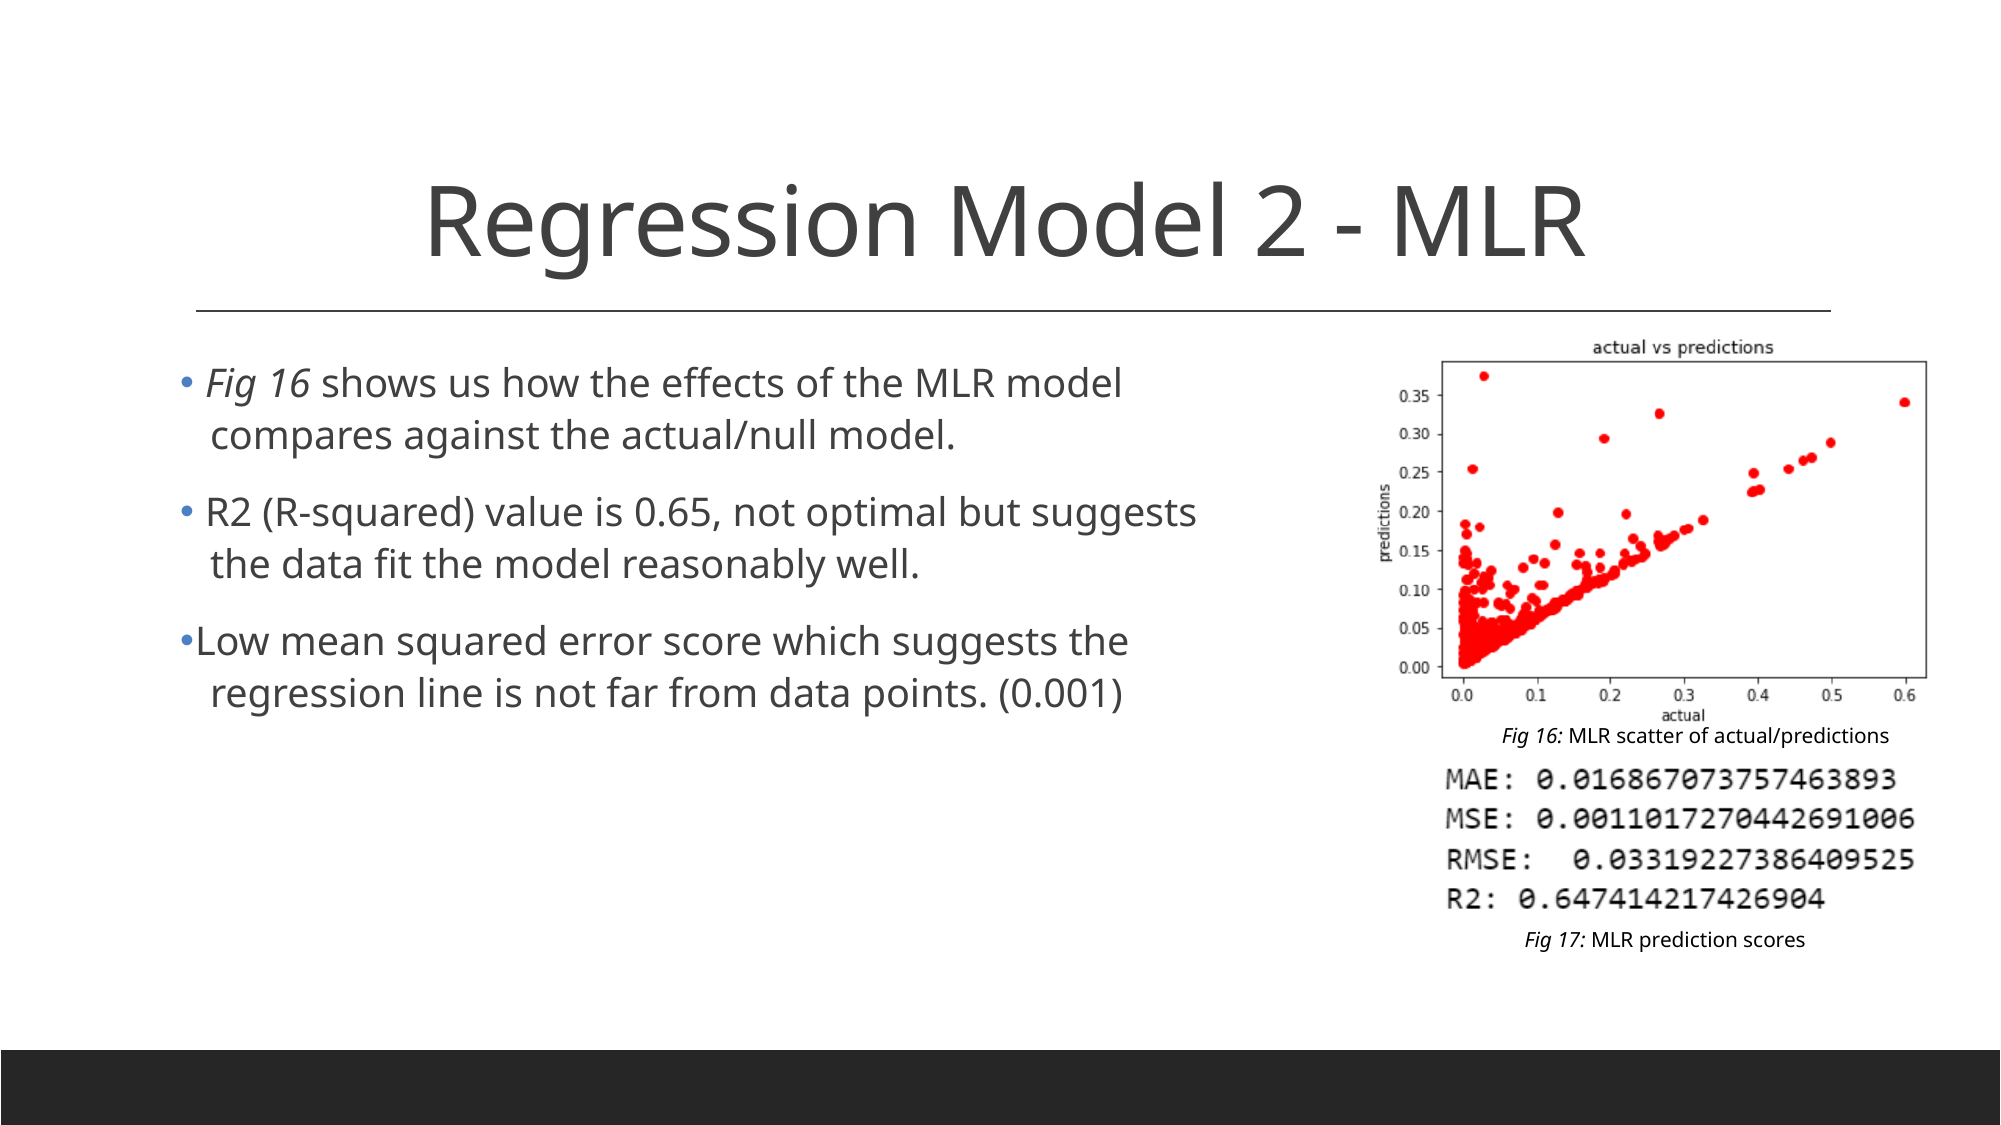

Regression Model 2 - MLR
# Fig 16 shows us how the effects of the MLR model compares against the actual/null model.
 R2 (R-squared) value is 0.65, not optimal but suggests the data fit the model reasonably well.
Low mean squared error score which suggests the regression line is not far from data points. (0.001)
Fig 16: MLR scatter of actual/predictions
Fig 17: MLR prediction scores